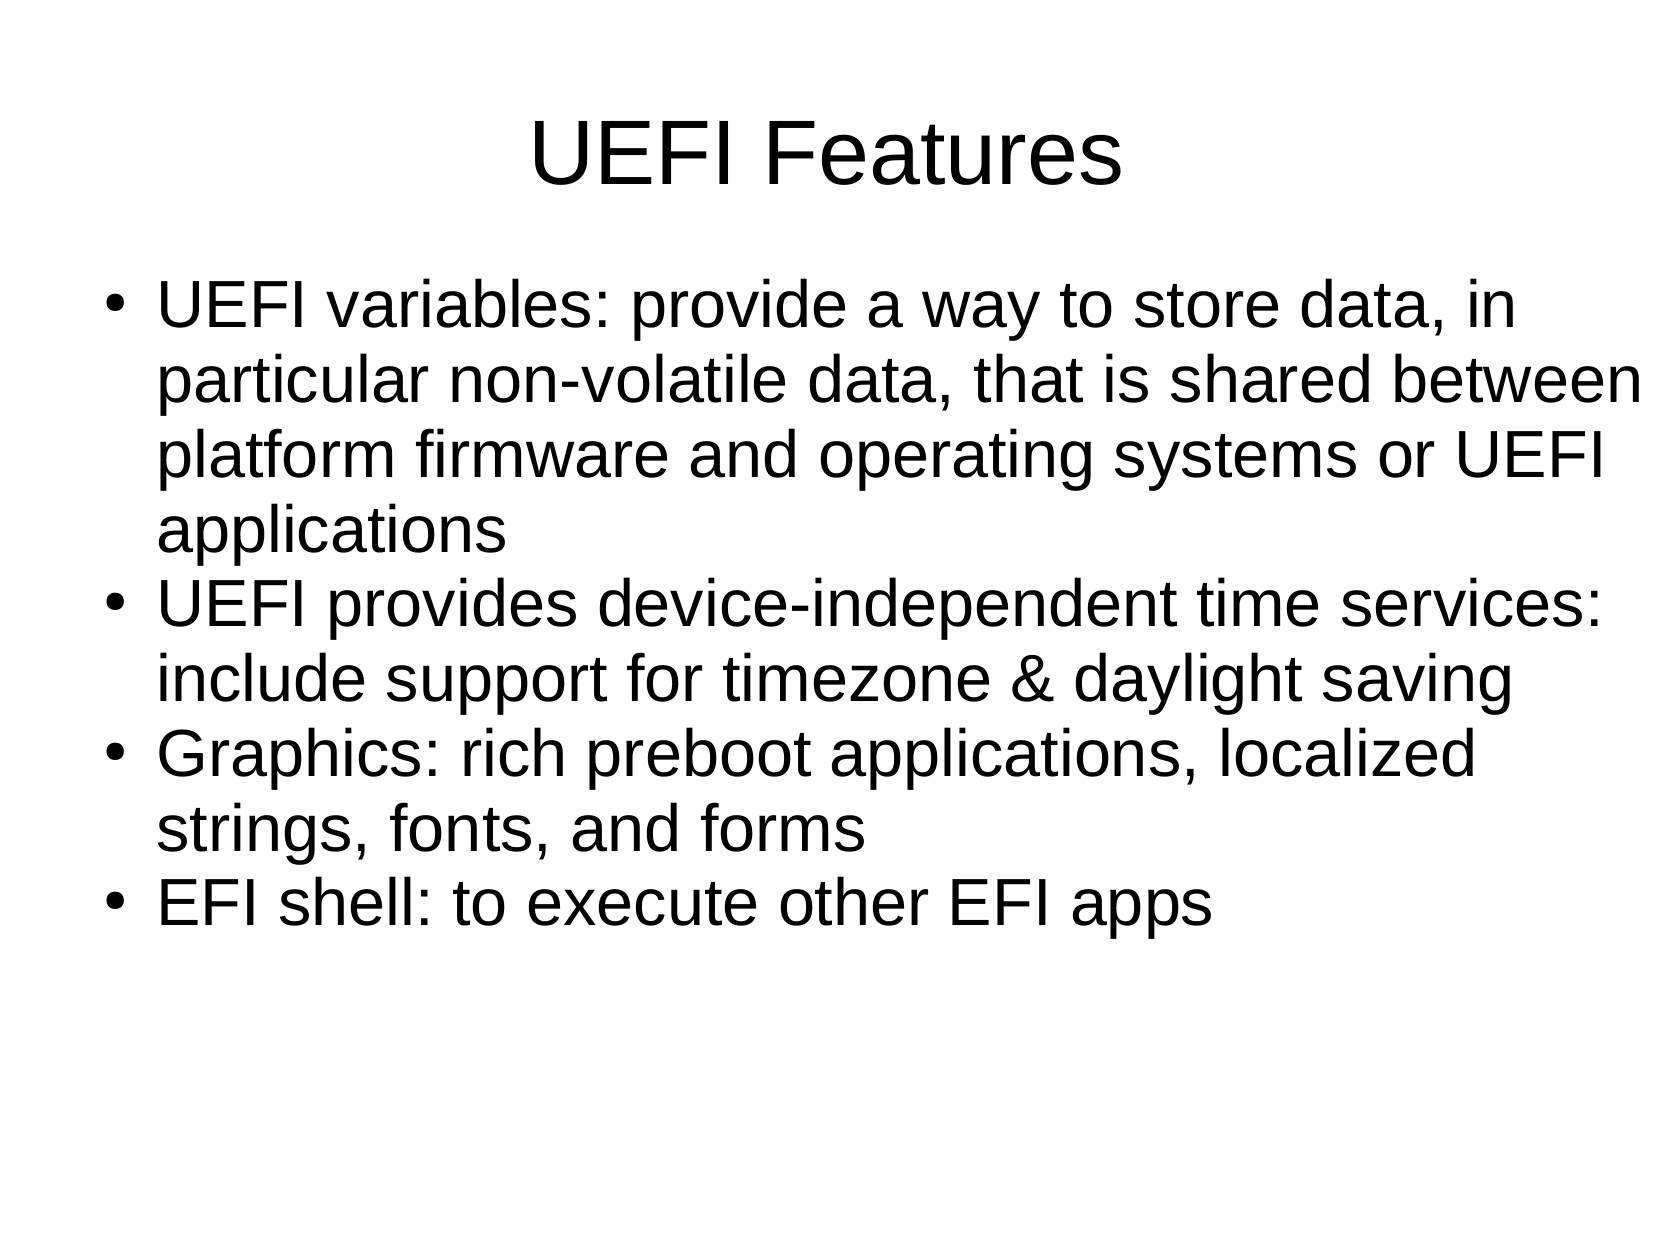

# UEFI Features
UEFI variables: provide a way to store data, in particular non-volatile data, that is shared between platform firmware and operating systems or UEFI applications
UEFI provides device-independent time services: include support for timezone & daylight saving
Graphics: rich preboot applications, localized strings, fonts, and forms
EFI shell: to execute other EFI apps